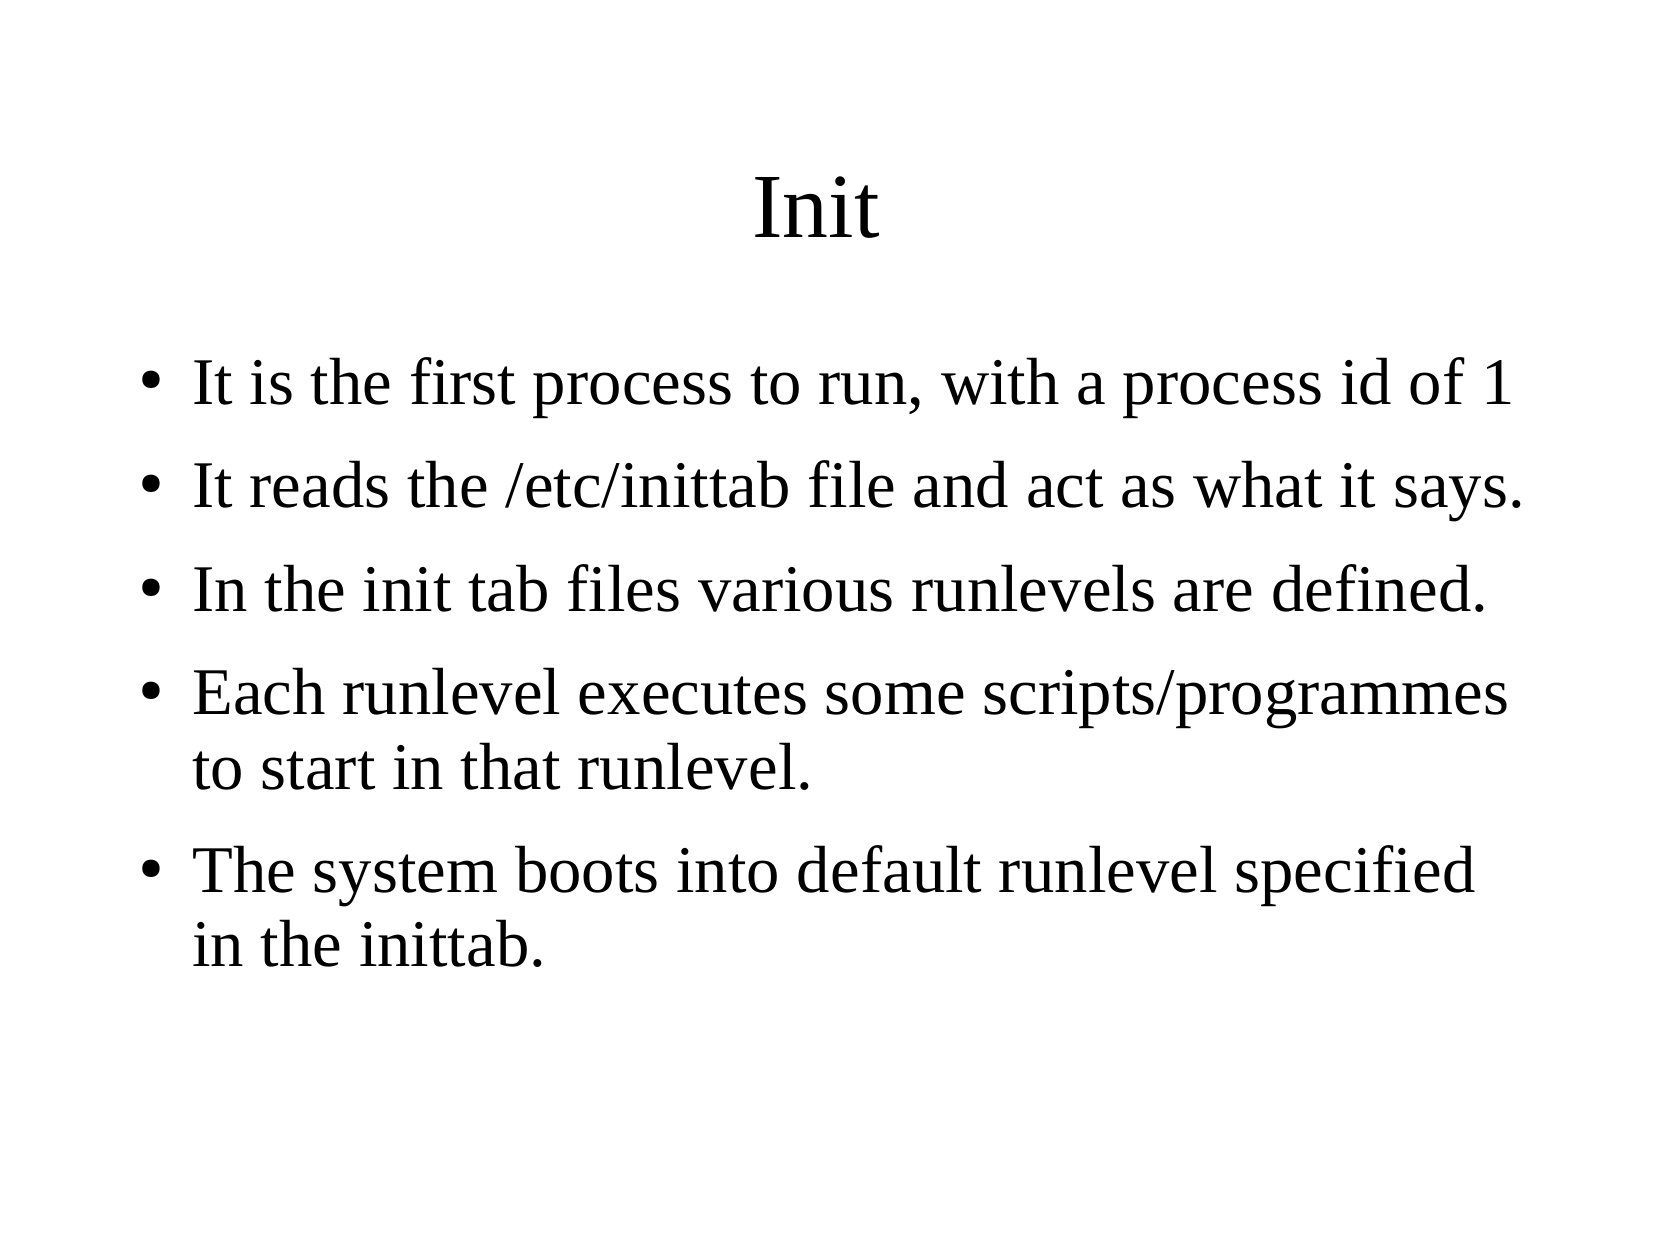

# Init
It is the first process to run, with a process id of 1
It reads the /etc/inittab file and act as what it says.
In the init tab files various runlevels are defined.
Each runlevel executes some scripts/programmes to start in that runlevel.
The system boots into default runlevel specified in the inittab.